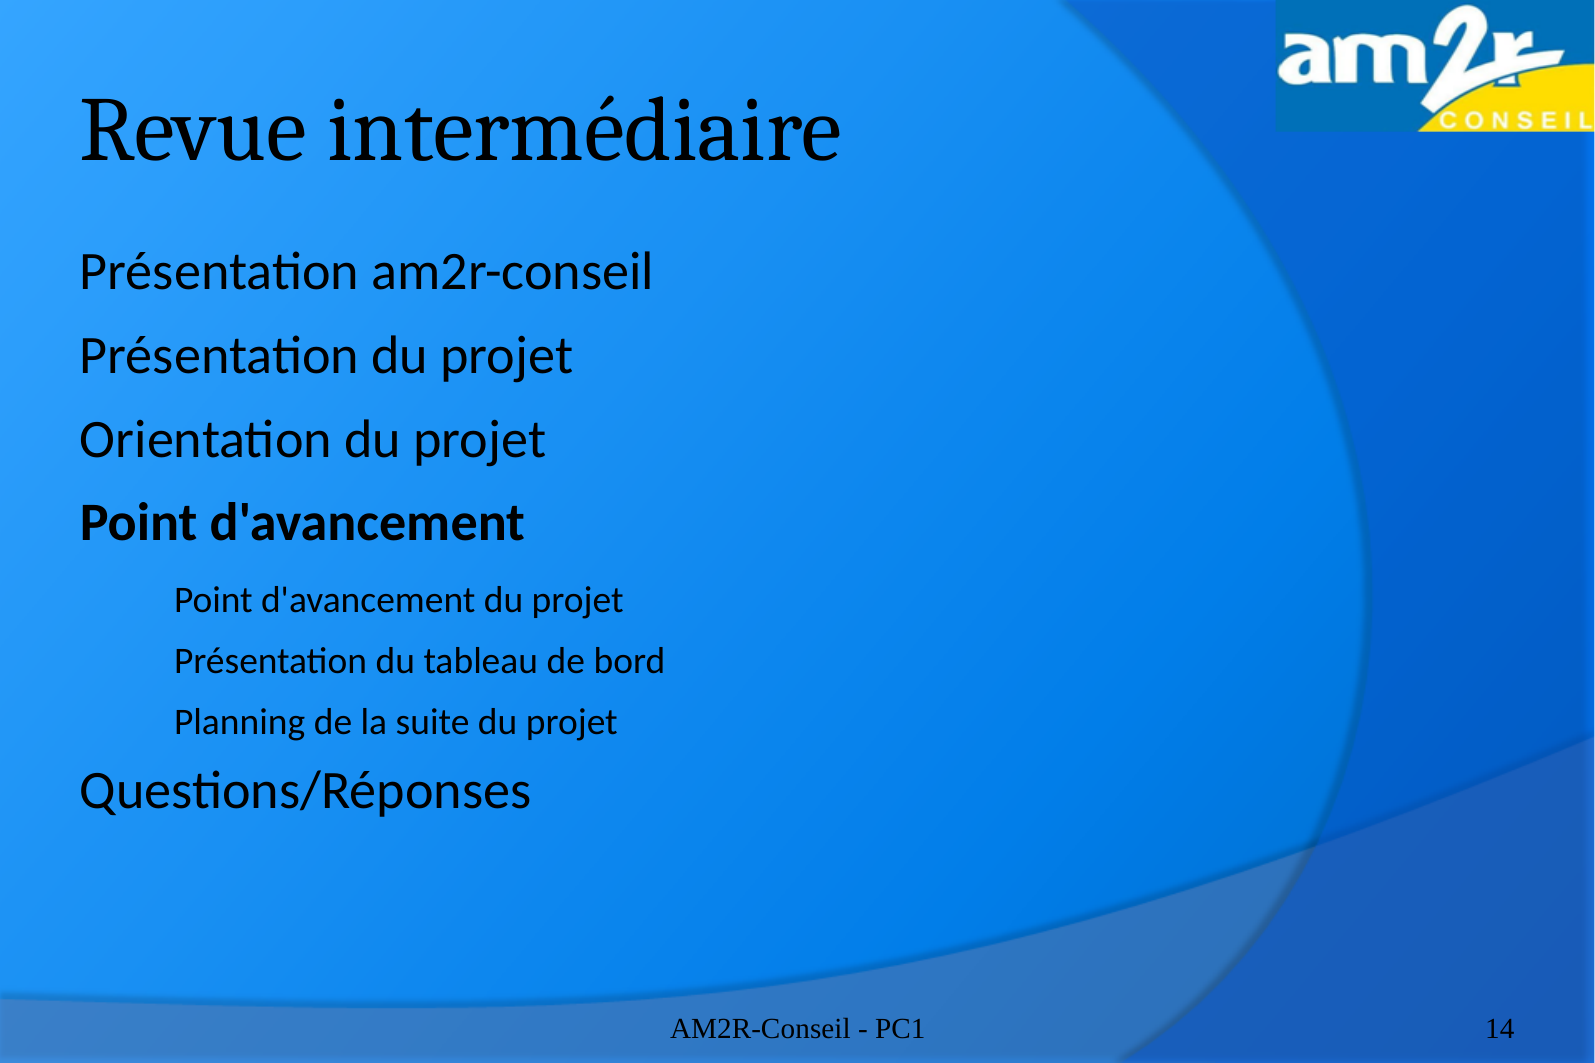

# Revue intermédiaire
Présentation am2r-conseil
Présentation du projet
Orientation du projet
Point d'avancement
Point d'avancement du projet
Présentation du tableau de bord
Planning de la suite du projet
Questions/Réponses
AM2R-Conseil - PC1
14